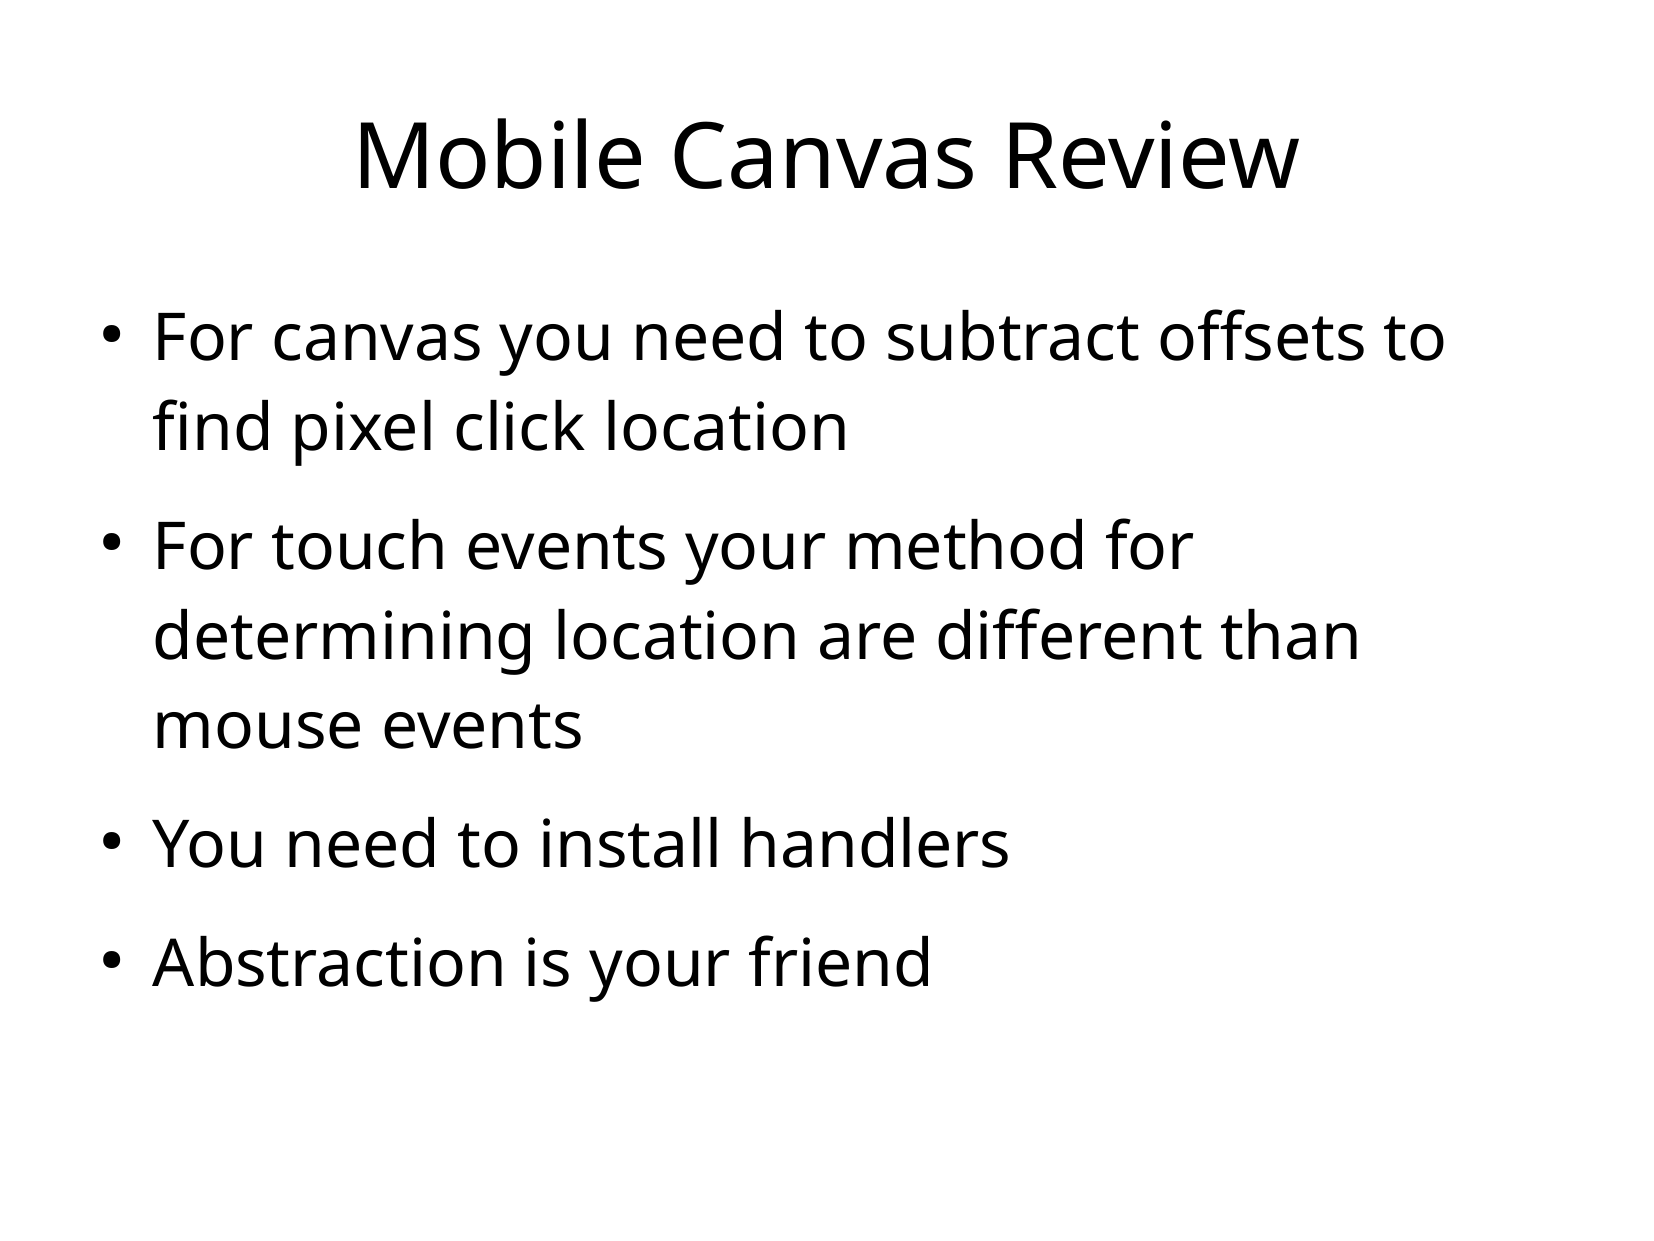

# Mobile Canvas Review
For canvas you need to subtract offsets to find pixel click location
For touch events your method for determining location are different than mouse events
You need to install handlers
Abstraction is your friend